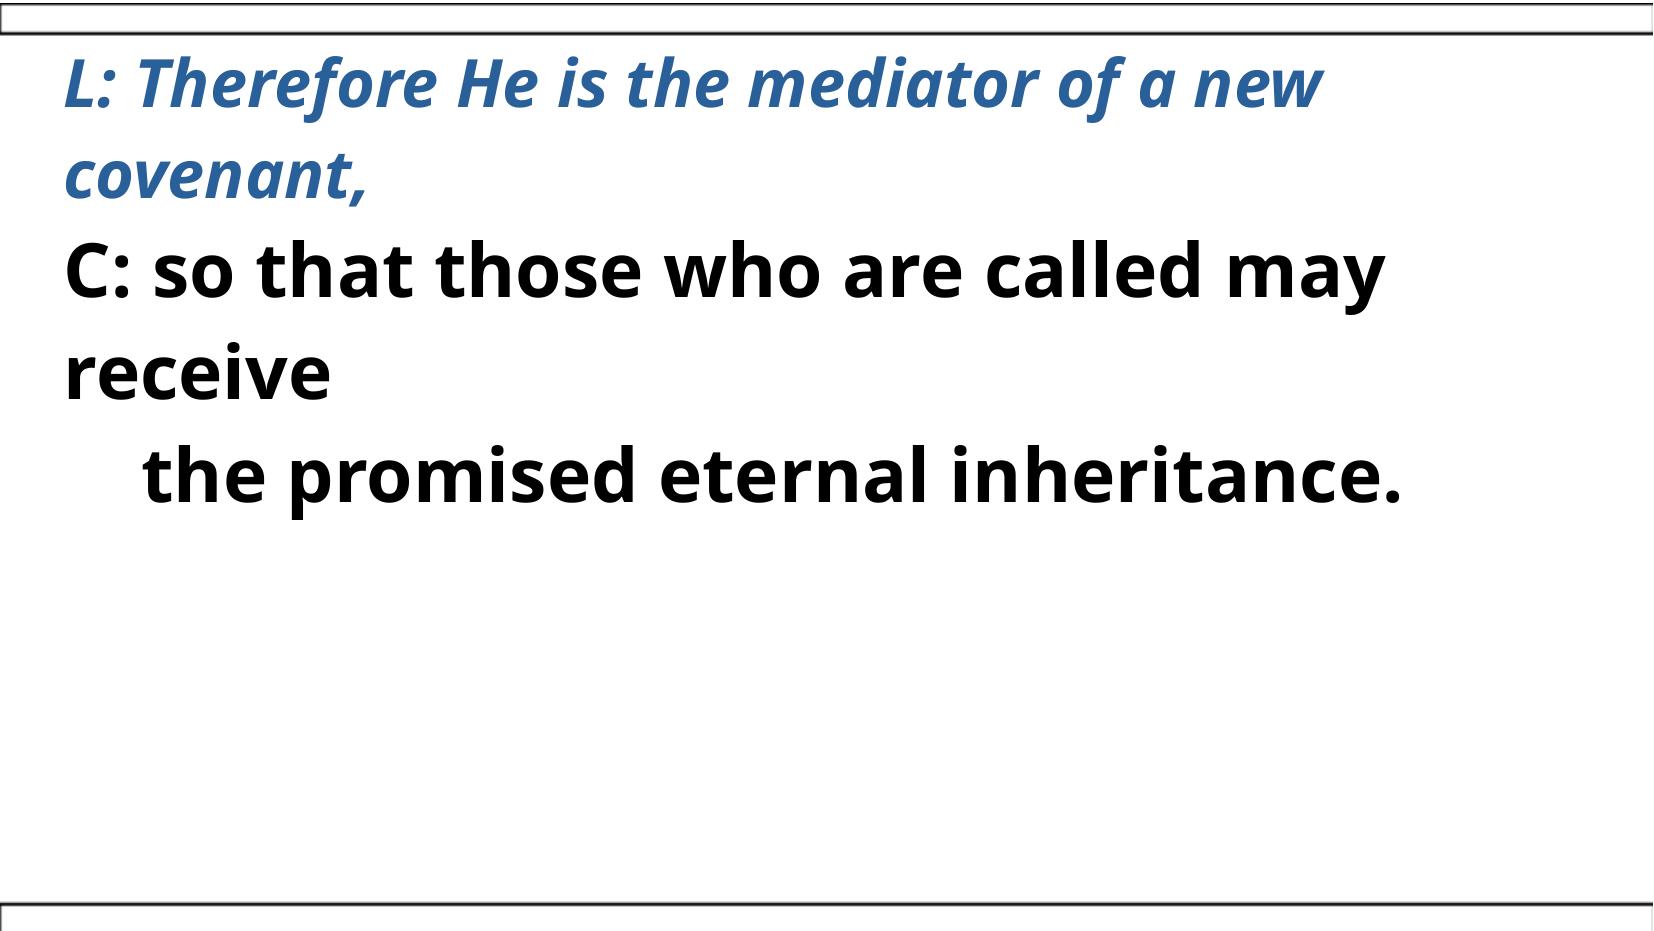

L: Therefore He is the mediator of a new covenant,
C: so that those who are called may receive
 the promised eternal inheritance.